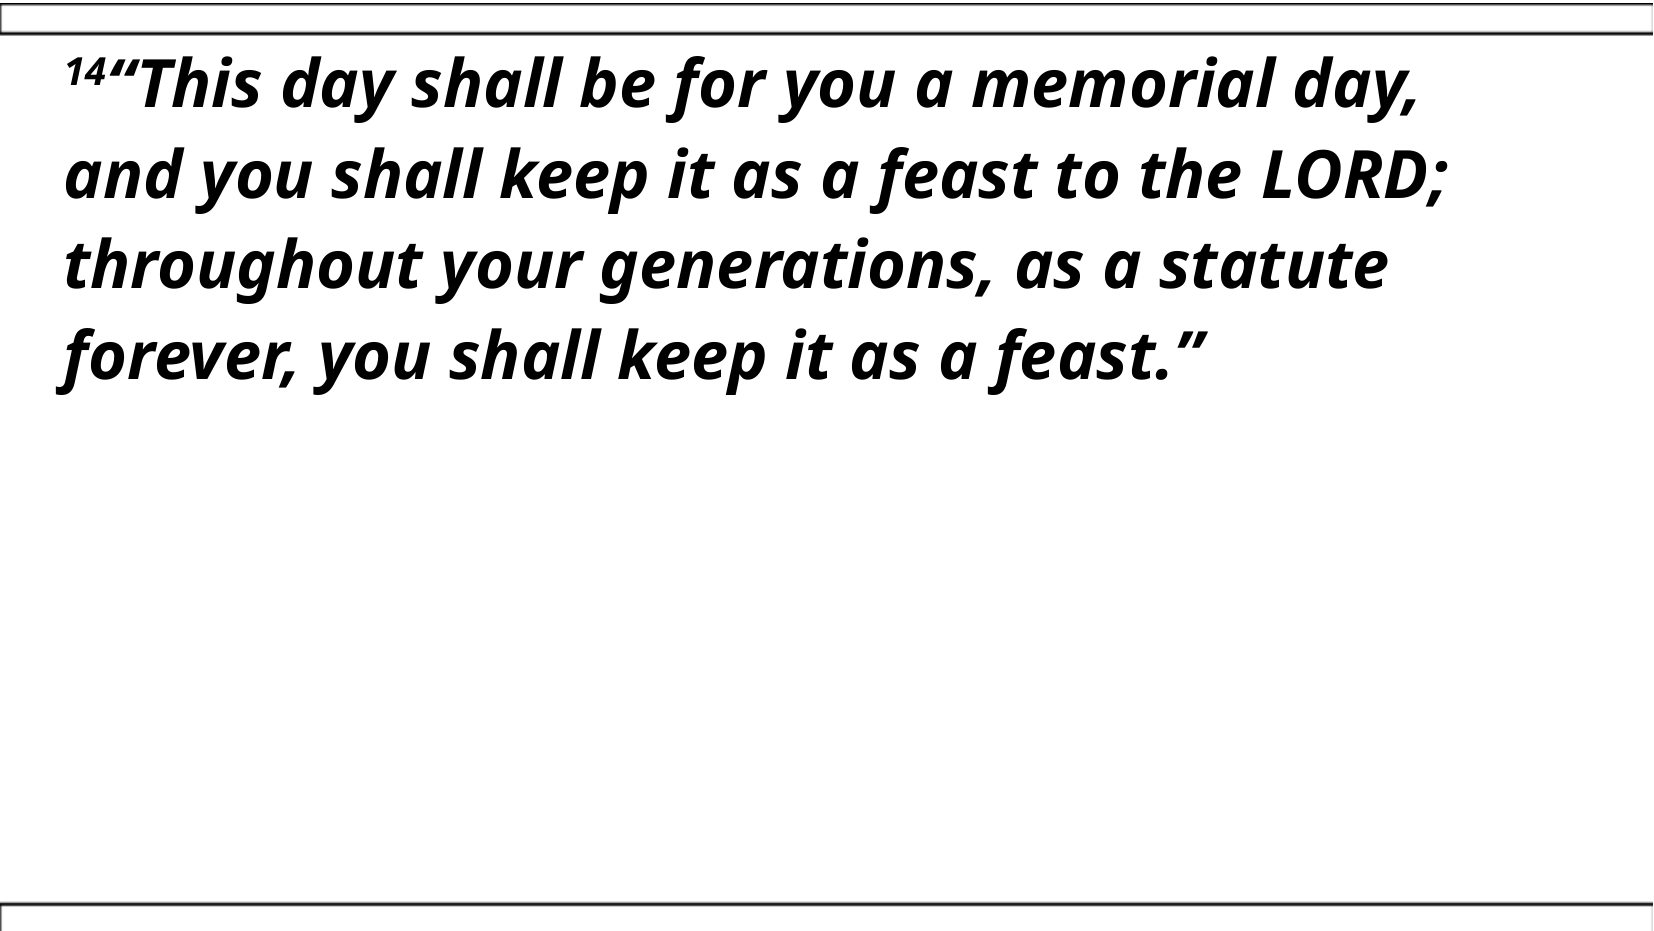

14“This day shall be for you a memorial day, and you shall keep it as a feast to the Lord; throughout your generations, as a statute forever, you shall keep it as a feast.”